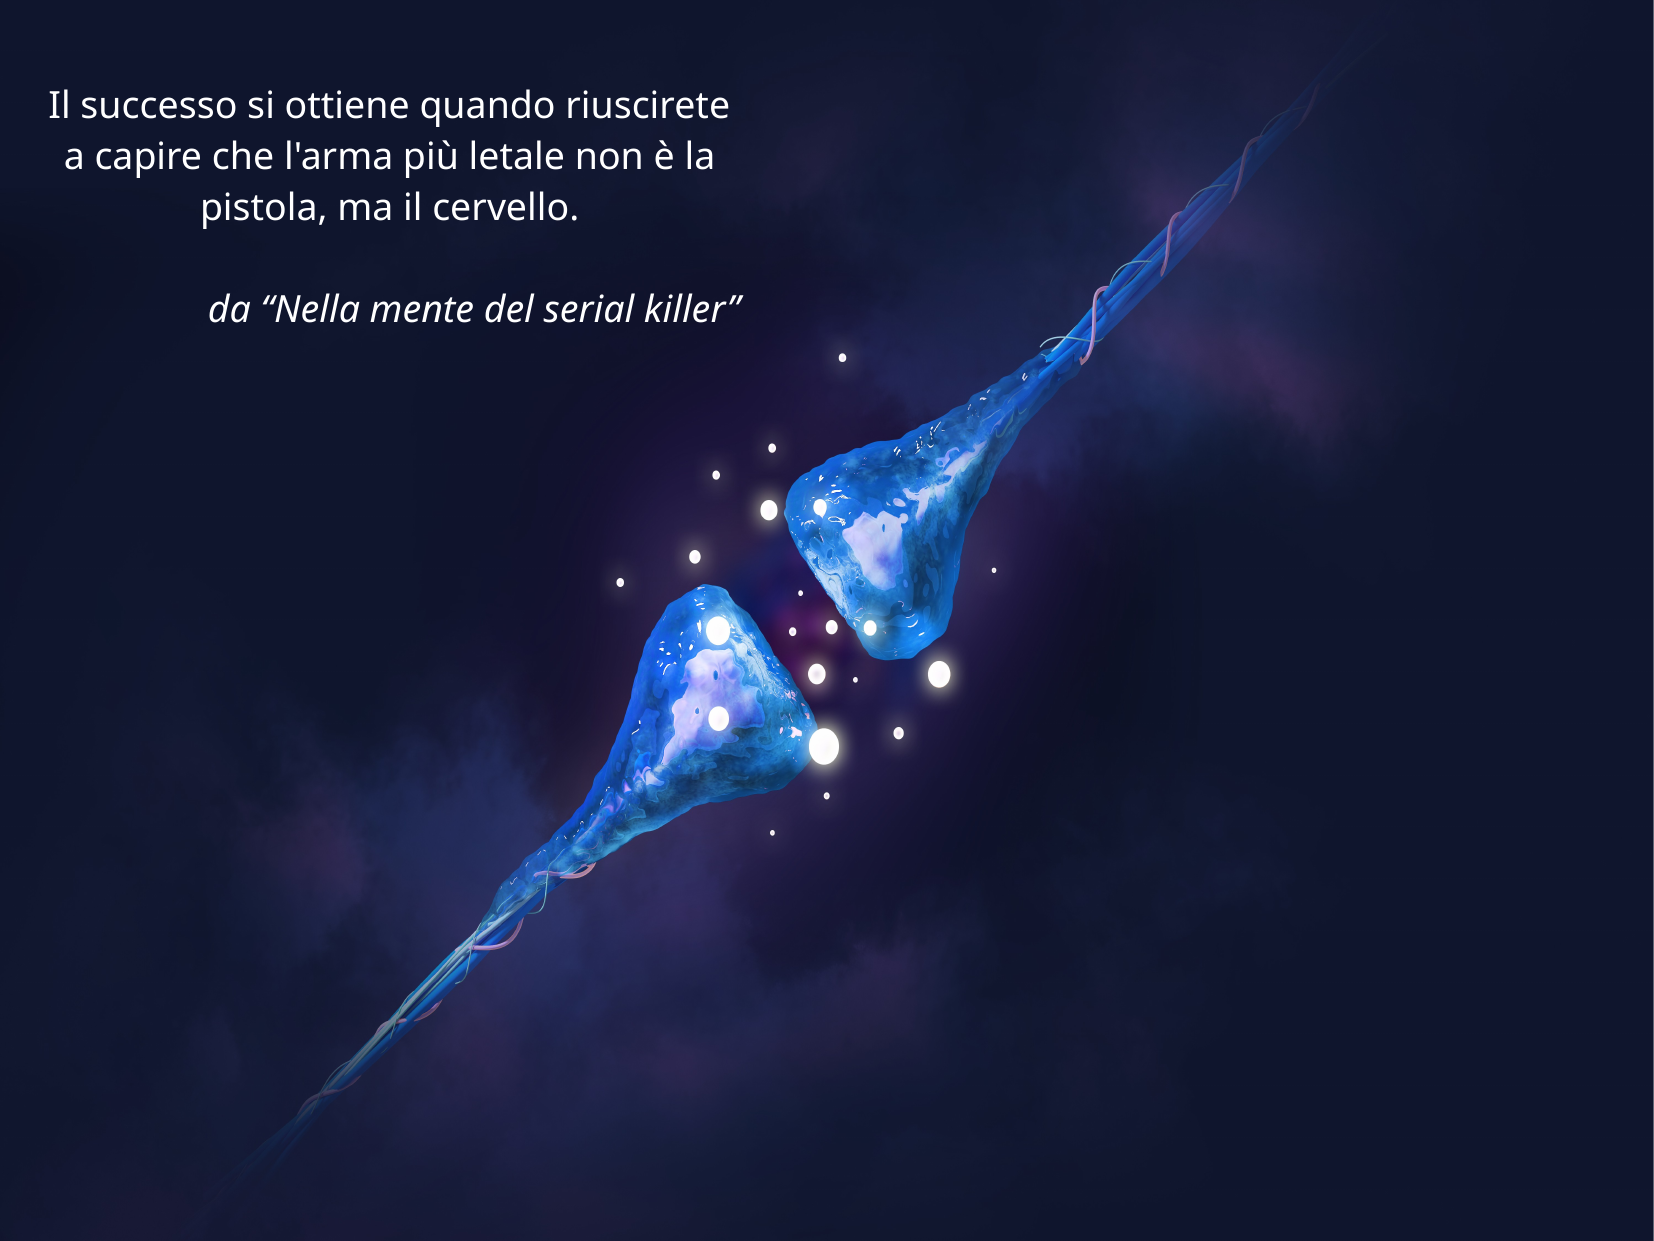

Il successo si ottiene quando riuscirete a capire che l'arma più letale non è la pistola, ma il cervello.
da “Nella mente del serial killer”